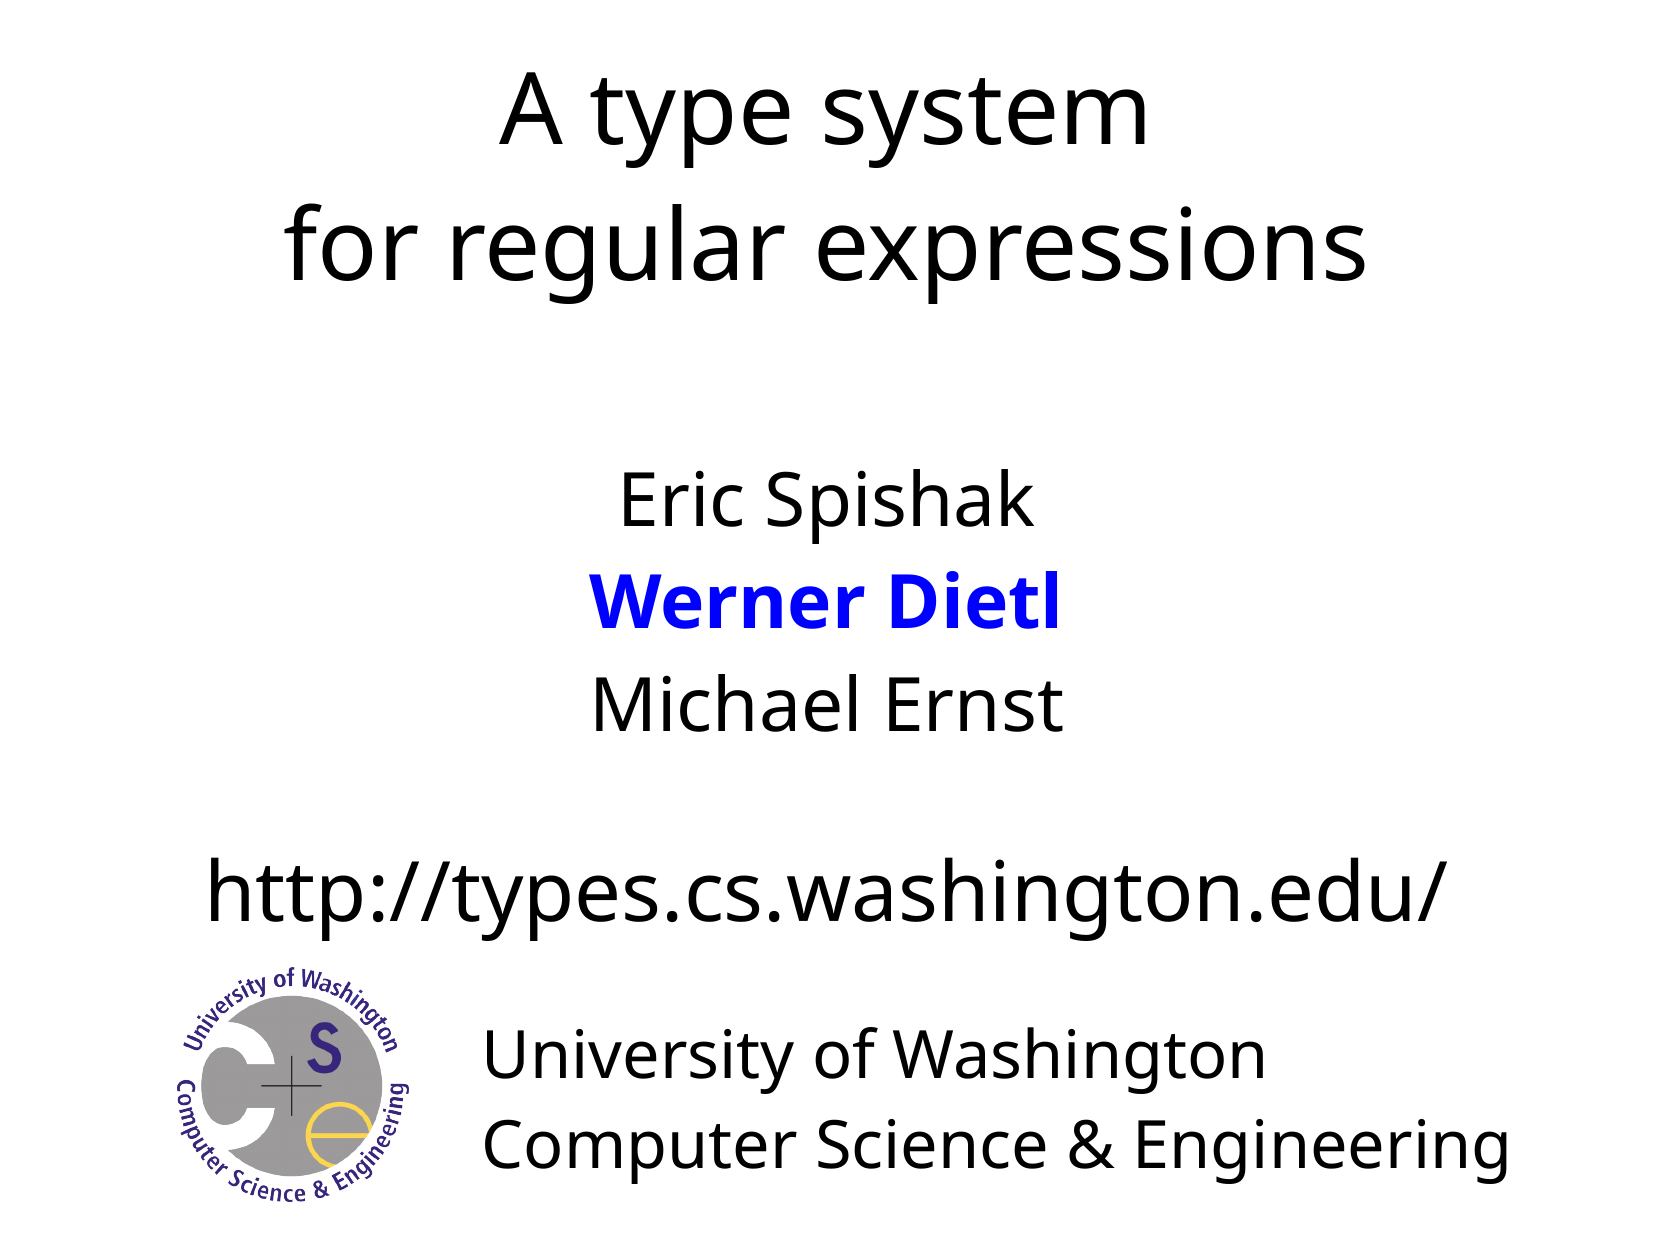

# A type system
for regular expressions
Eric Spishak
Werner Dietl
Michael Ernst
http://types.cs.washington.edu/
University of Washington
Computer Science & Engineering